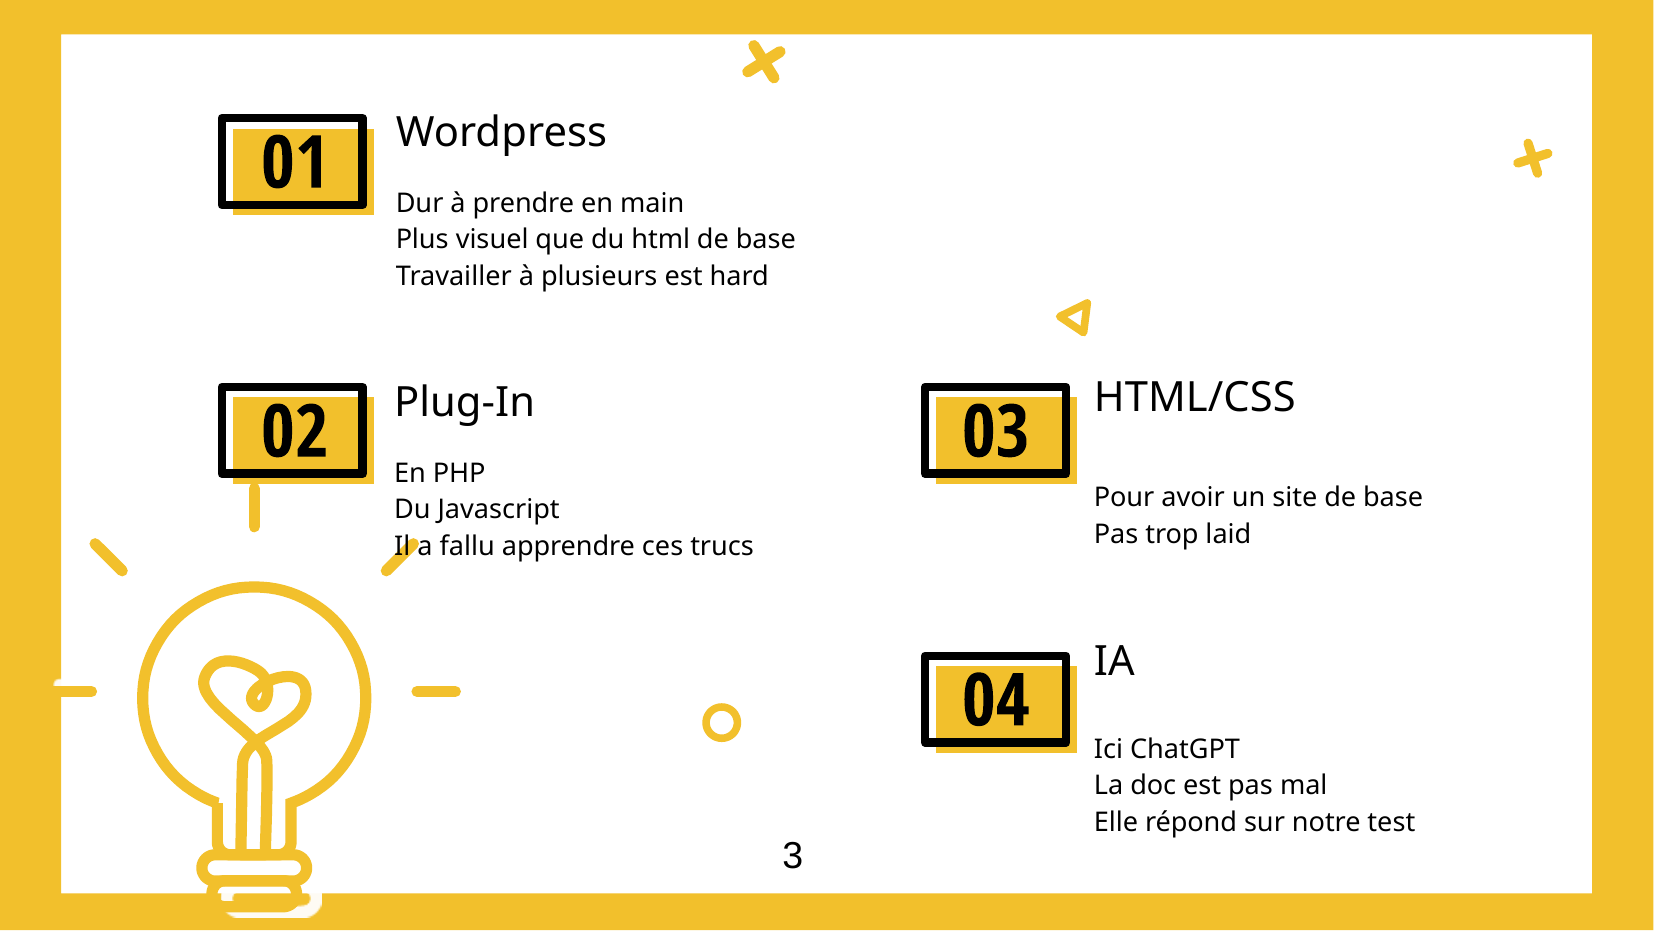

# Wordpress
Dur à prendre en main
Plus visuel que du html de base
Travailler à plusieurs est hard
HTML/CSS
Plug-In
En PHP
Du Javascript
Il a fallu apprendre ces trucs
Pour avoir un site de base
Pas trop laid
IA
Ici ChatGPT
La doc est pas mal
Elle répond sur notre test